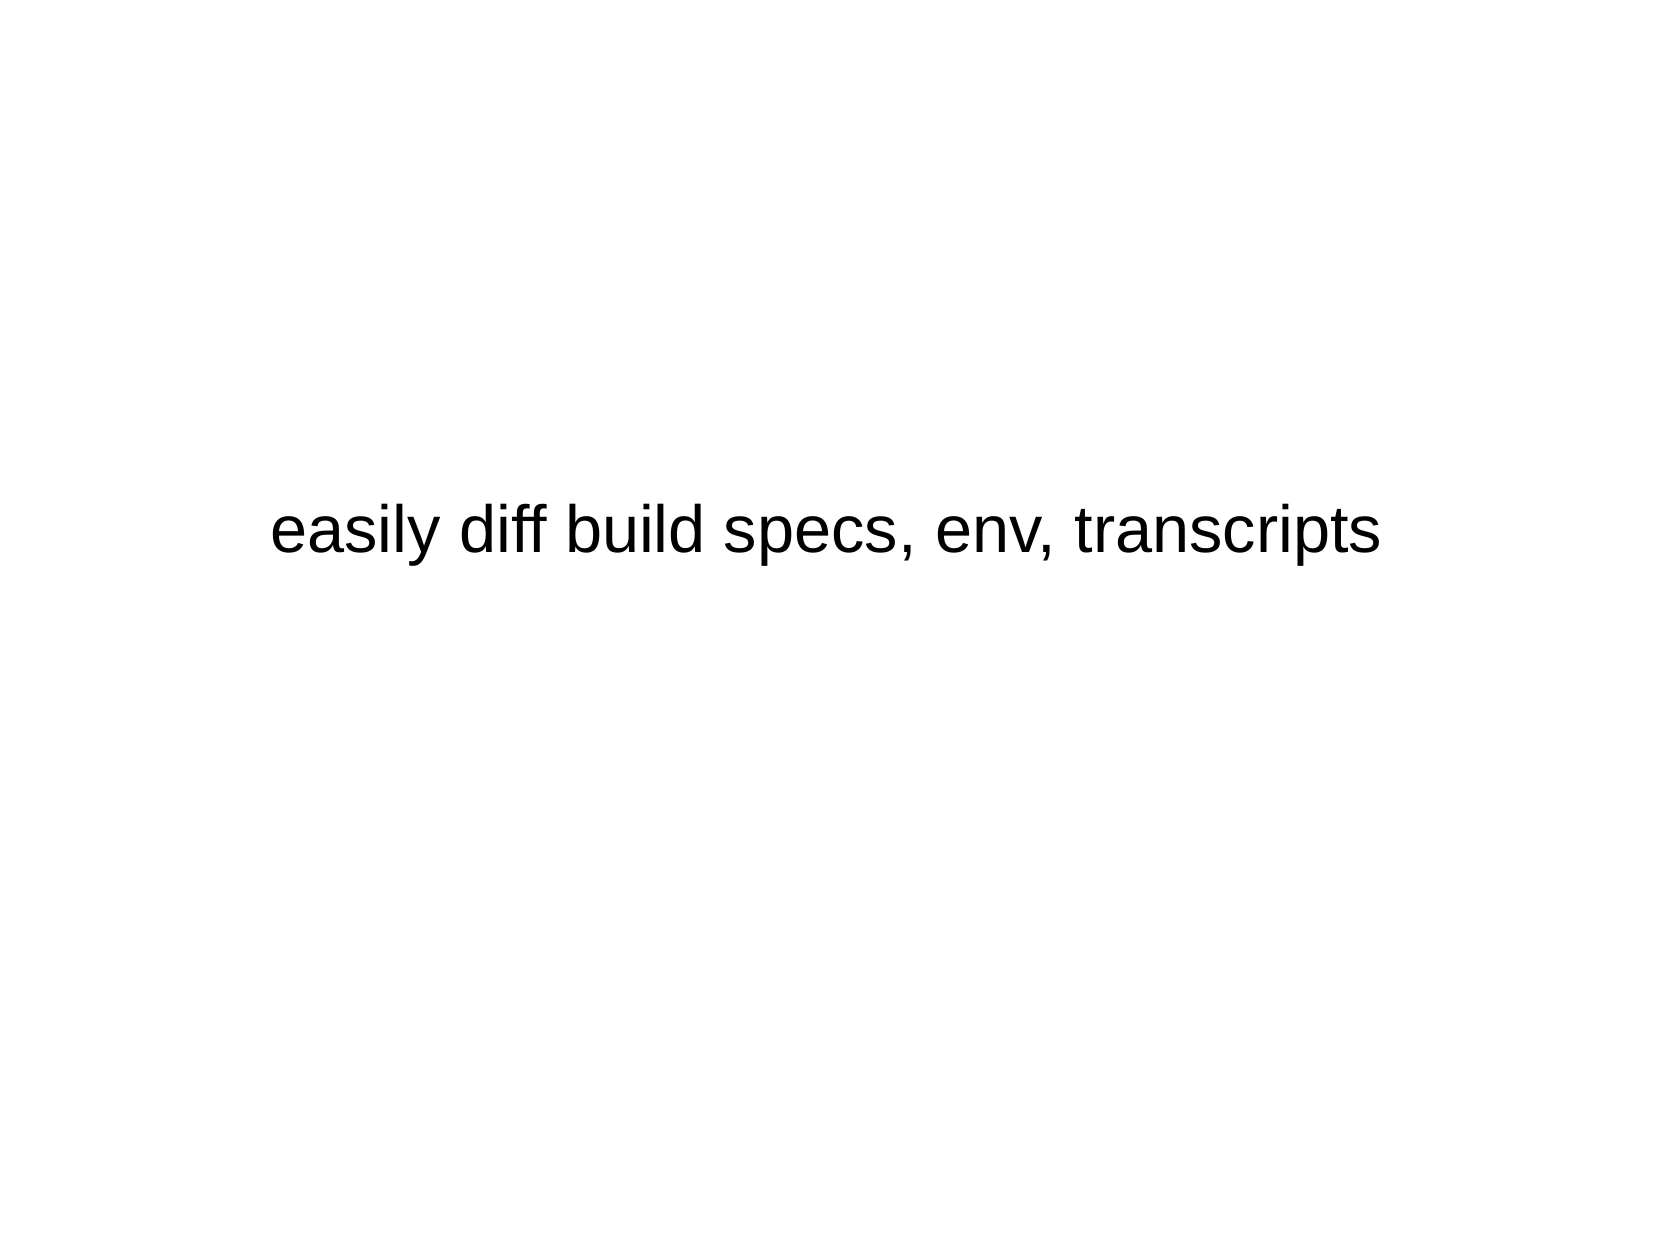

# easily diff build specs, env, transcripts